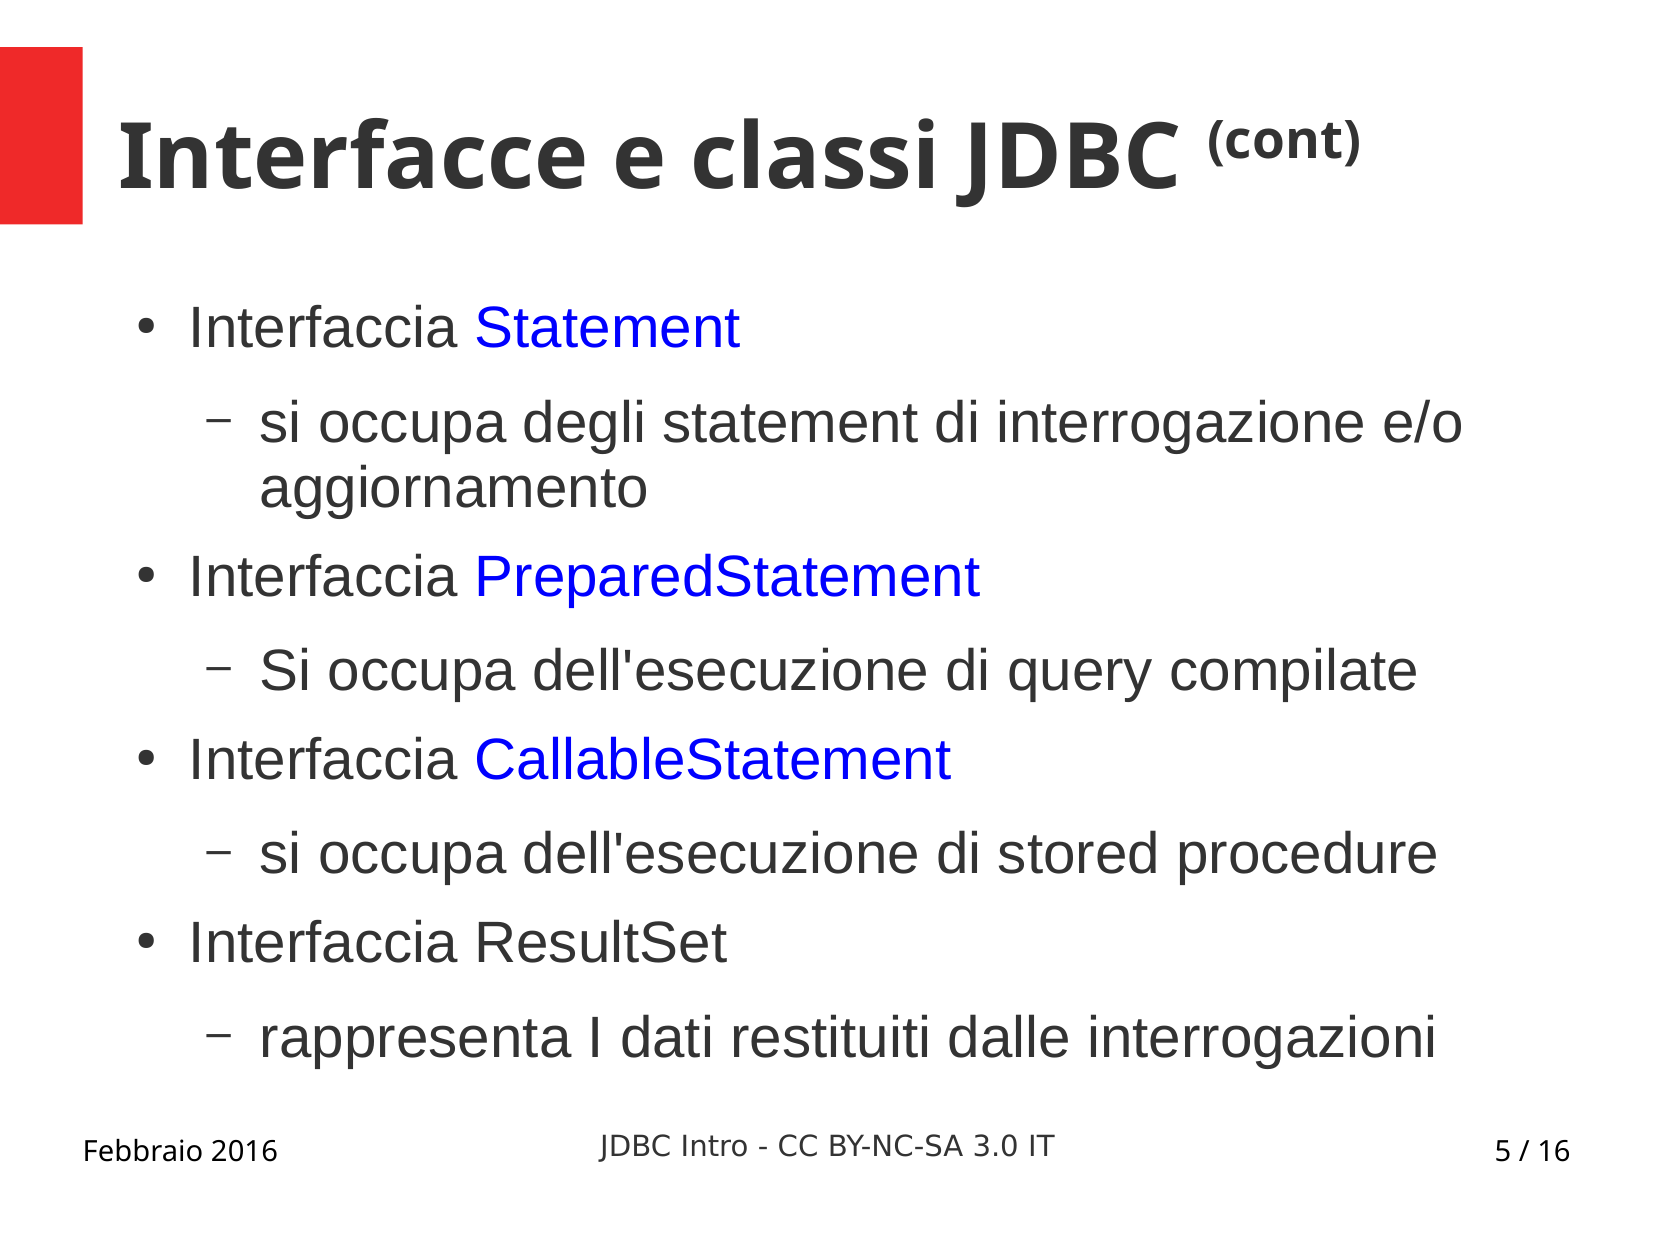

# Interfacce e classi JDBC (cont)
Interfaccia Statement
si occupa degli statement di interrogazione e/o aggiornamento
Interfaccia PreparedStatement
Si occupa dell'esecuzione di query compilate
Interfaccia CallableStatement
si occupa dell'esecuzione di stored procedure
Interfaccia ResultSet
rappresenta I dati restituiti dalle interrogazioni
5